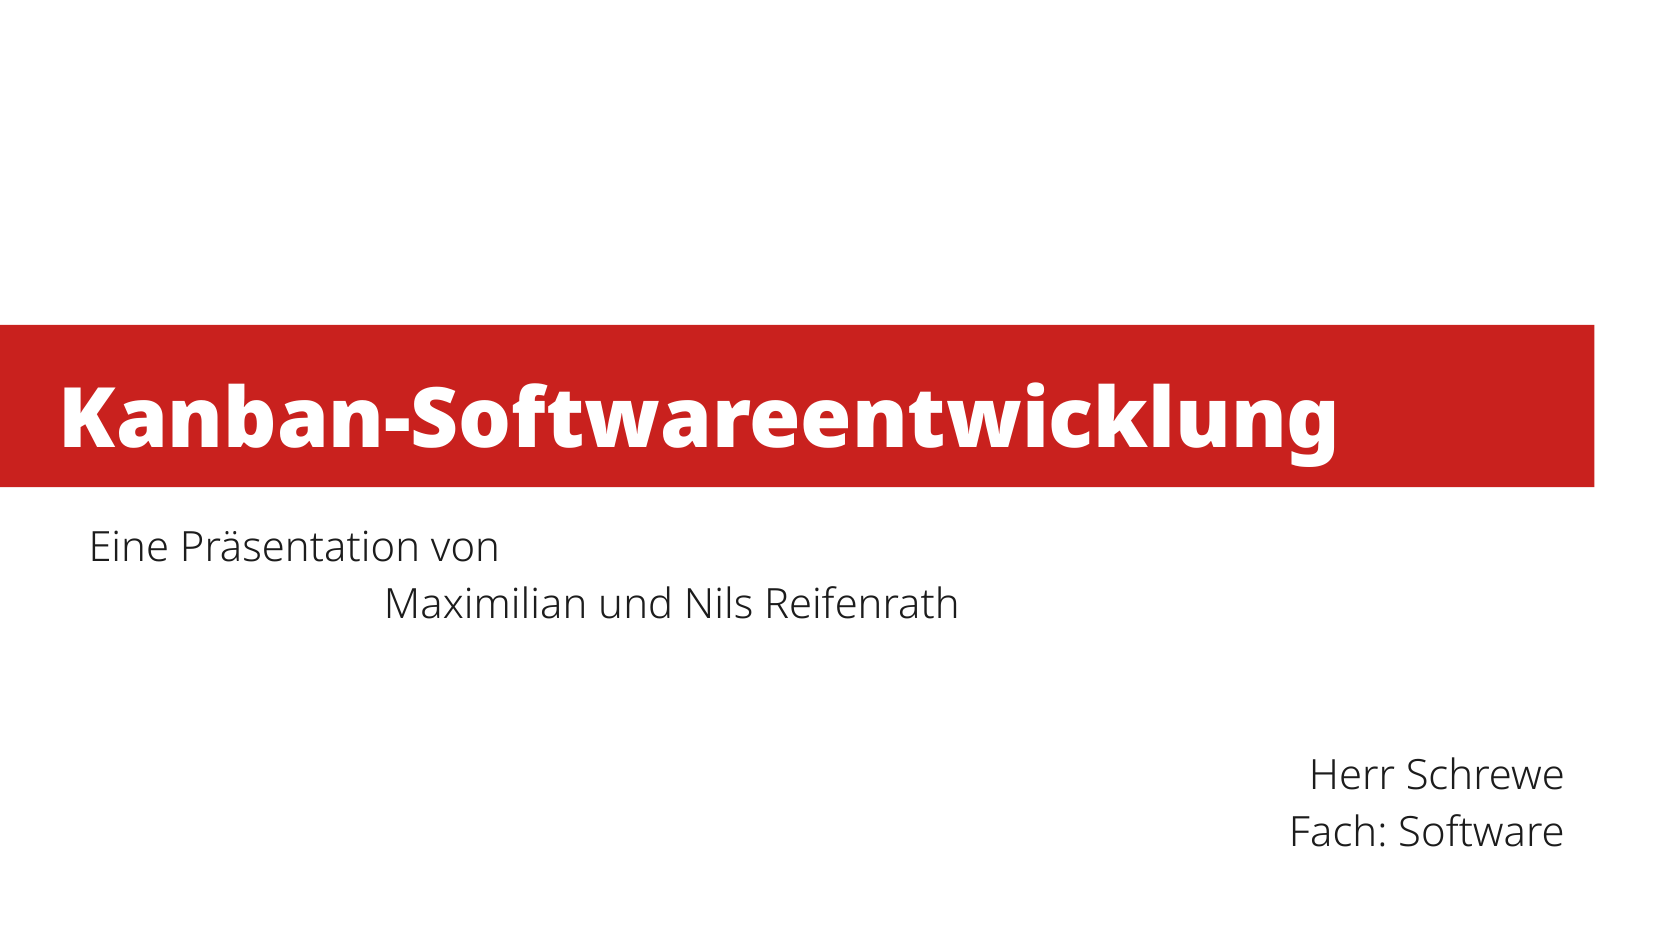

# Kanban-Softwareentwicklung
Eine Präsentation von
				Maximilian und Nils Reifenrath
Herr Schrewe
Fach: Software